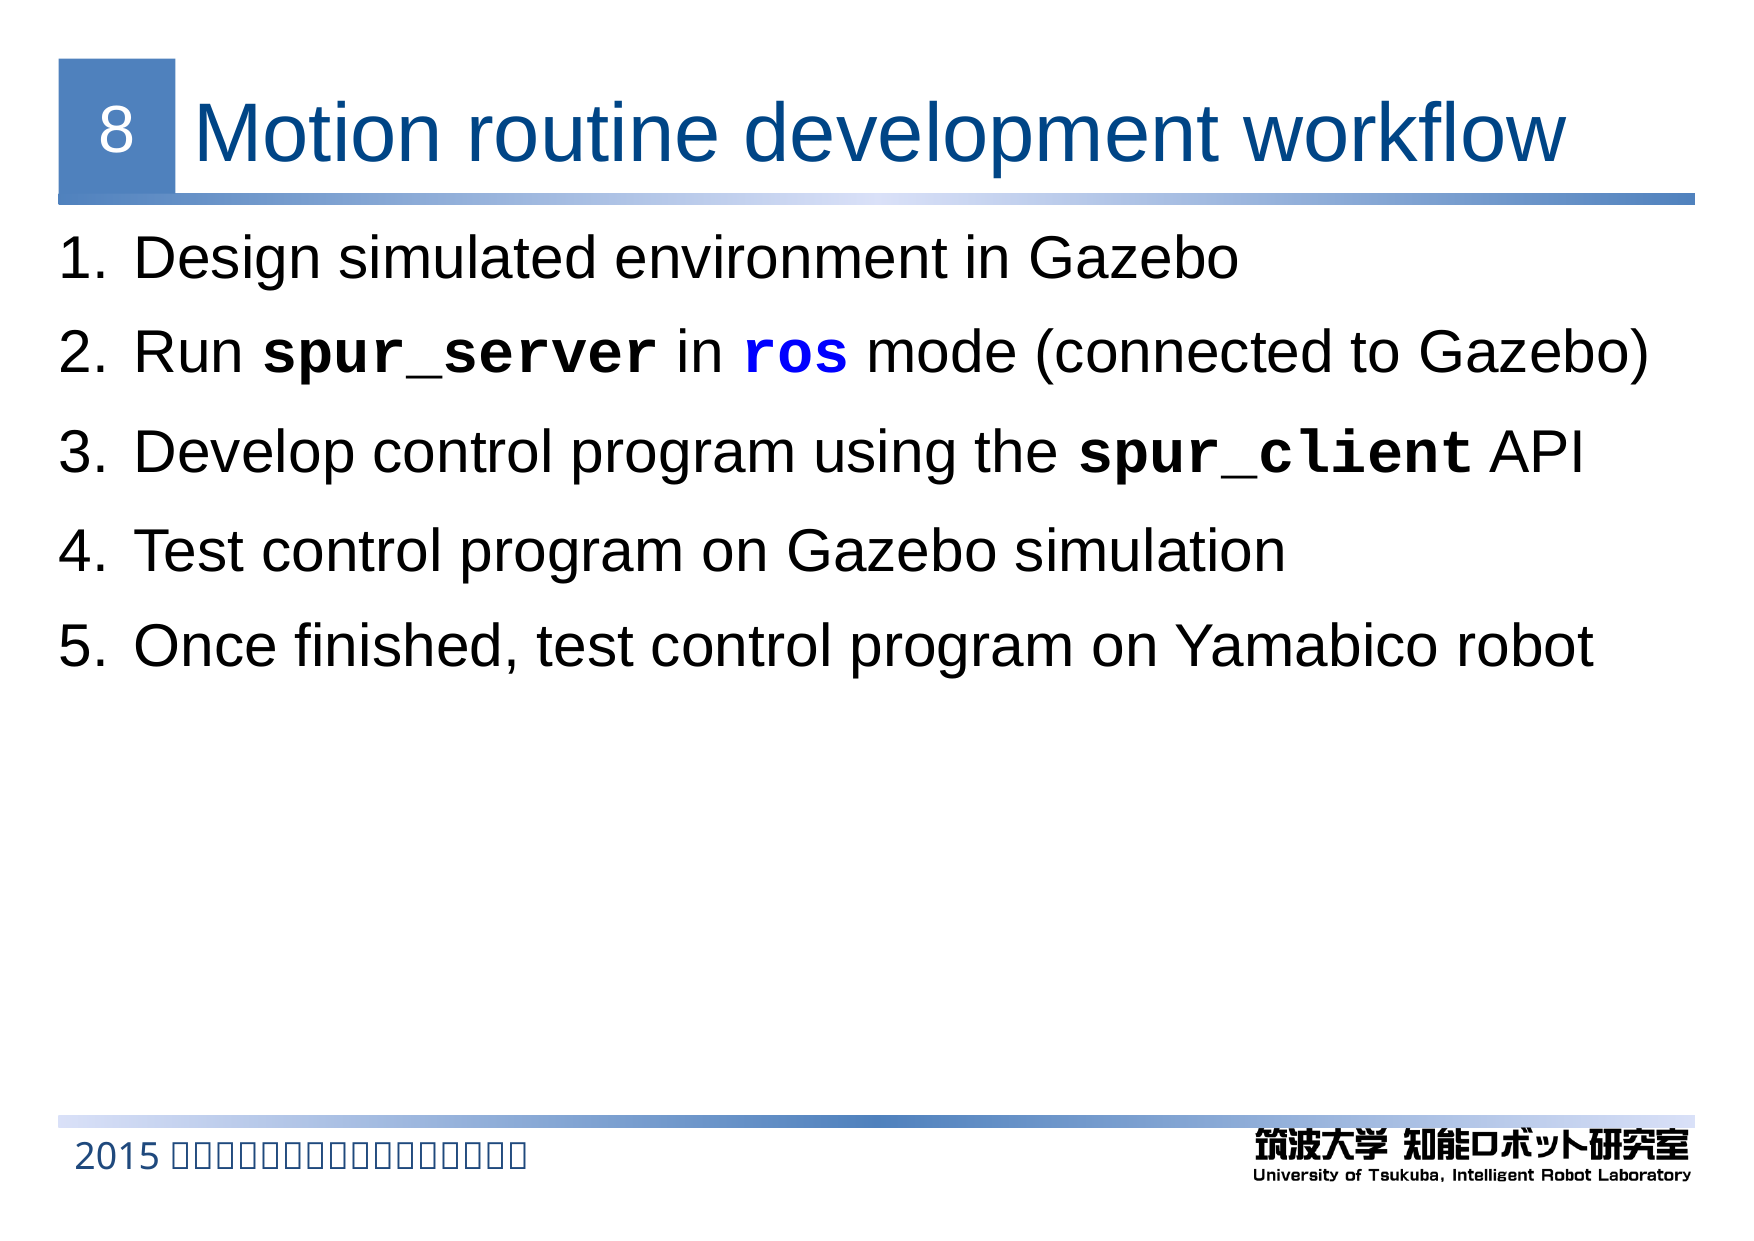

# Motion routine development workflow
Design simulated environment in Gazebo
Run spur_server in ros mode (connected to Gazebo)
Develop control program using the spur_client API
Test control program on Gazebo simulation
Once finished, test control program on Yamabico robot